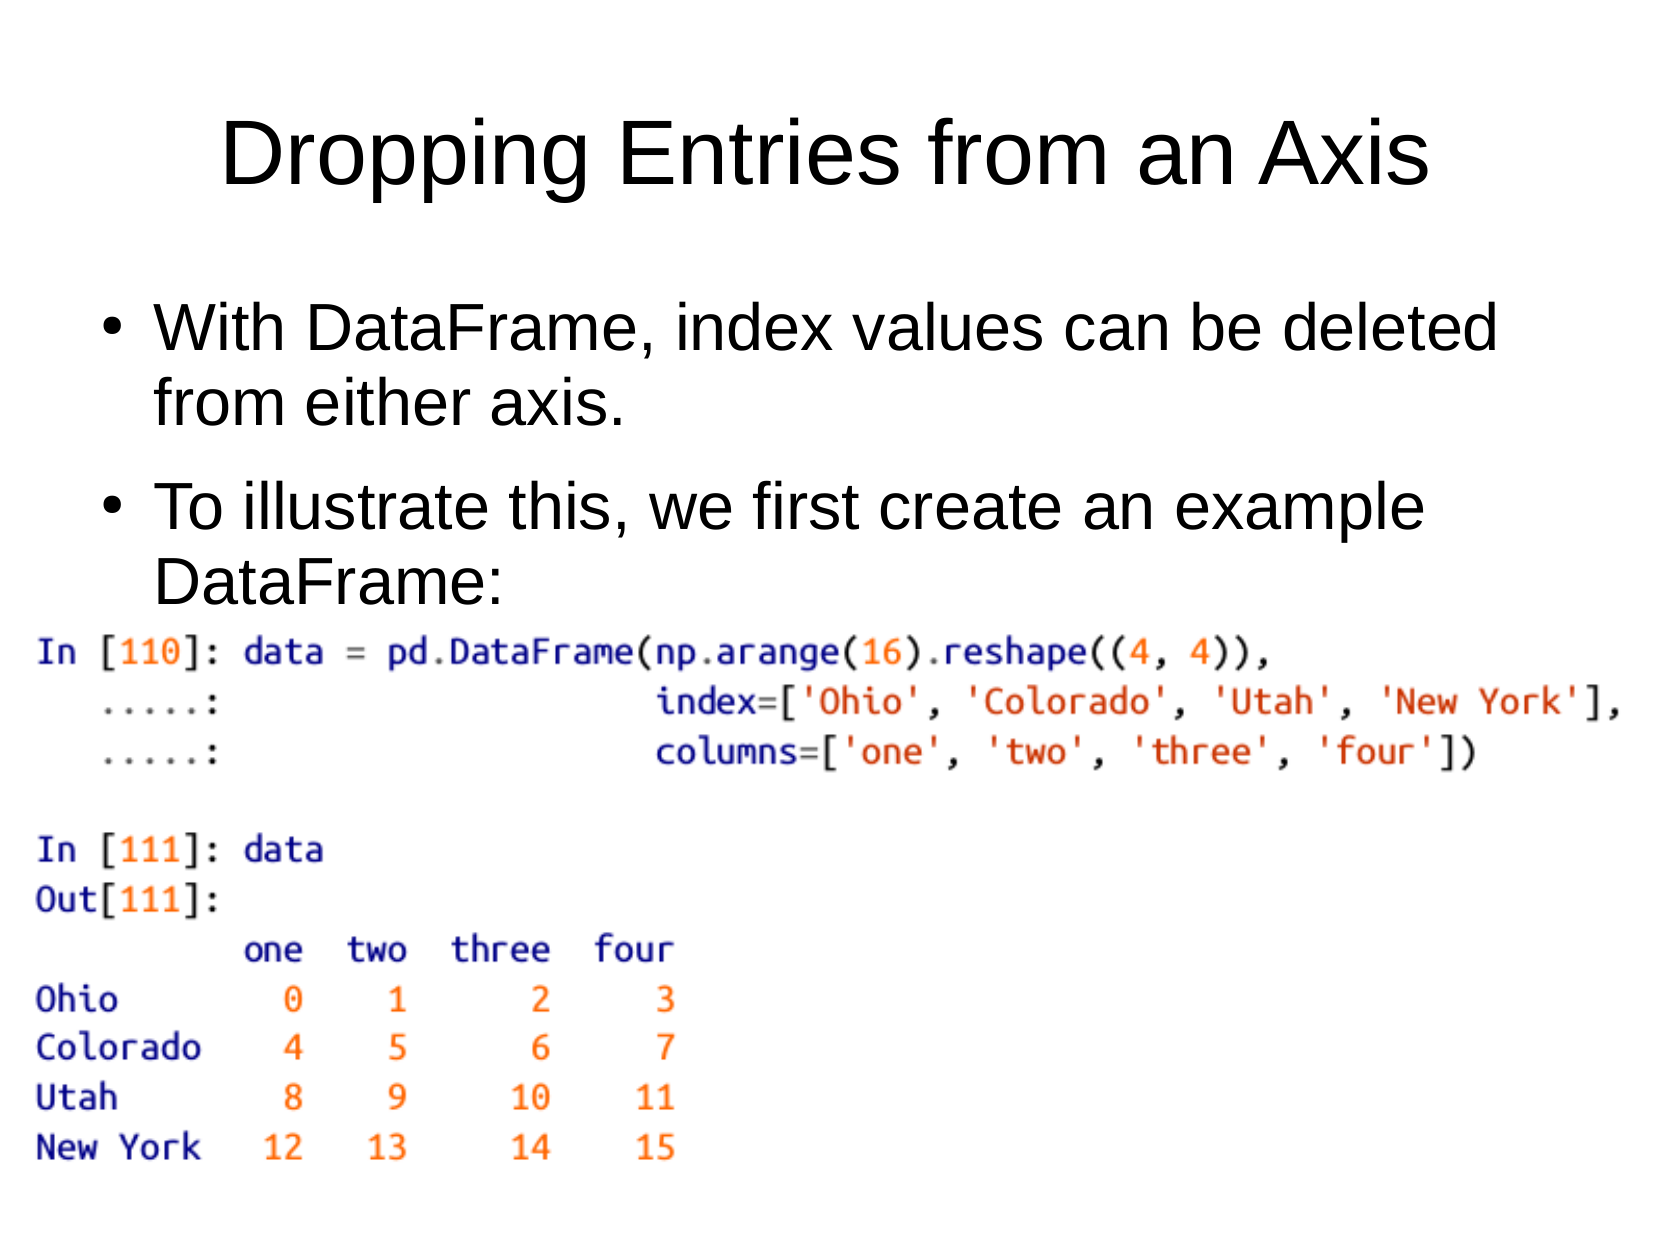

# Dropping Entries from an Axis
With DataFrame, index values can be deleted from either axis.
To illustrate this, we first create an example DataFrame: